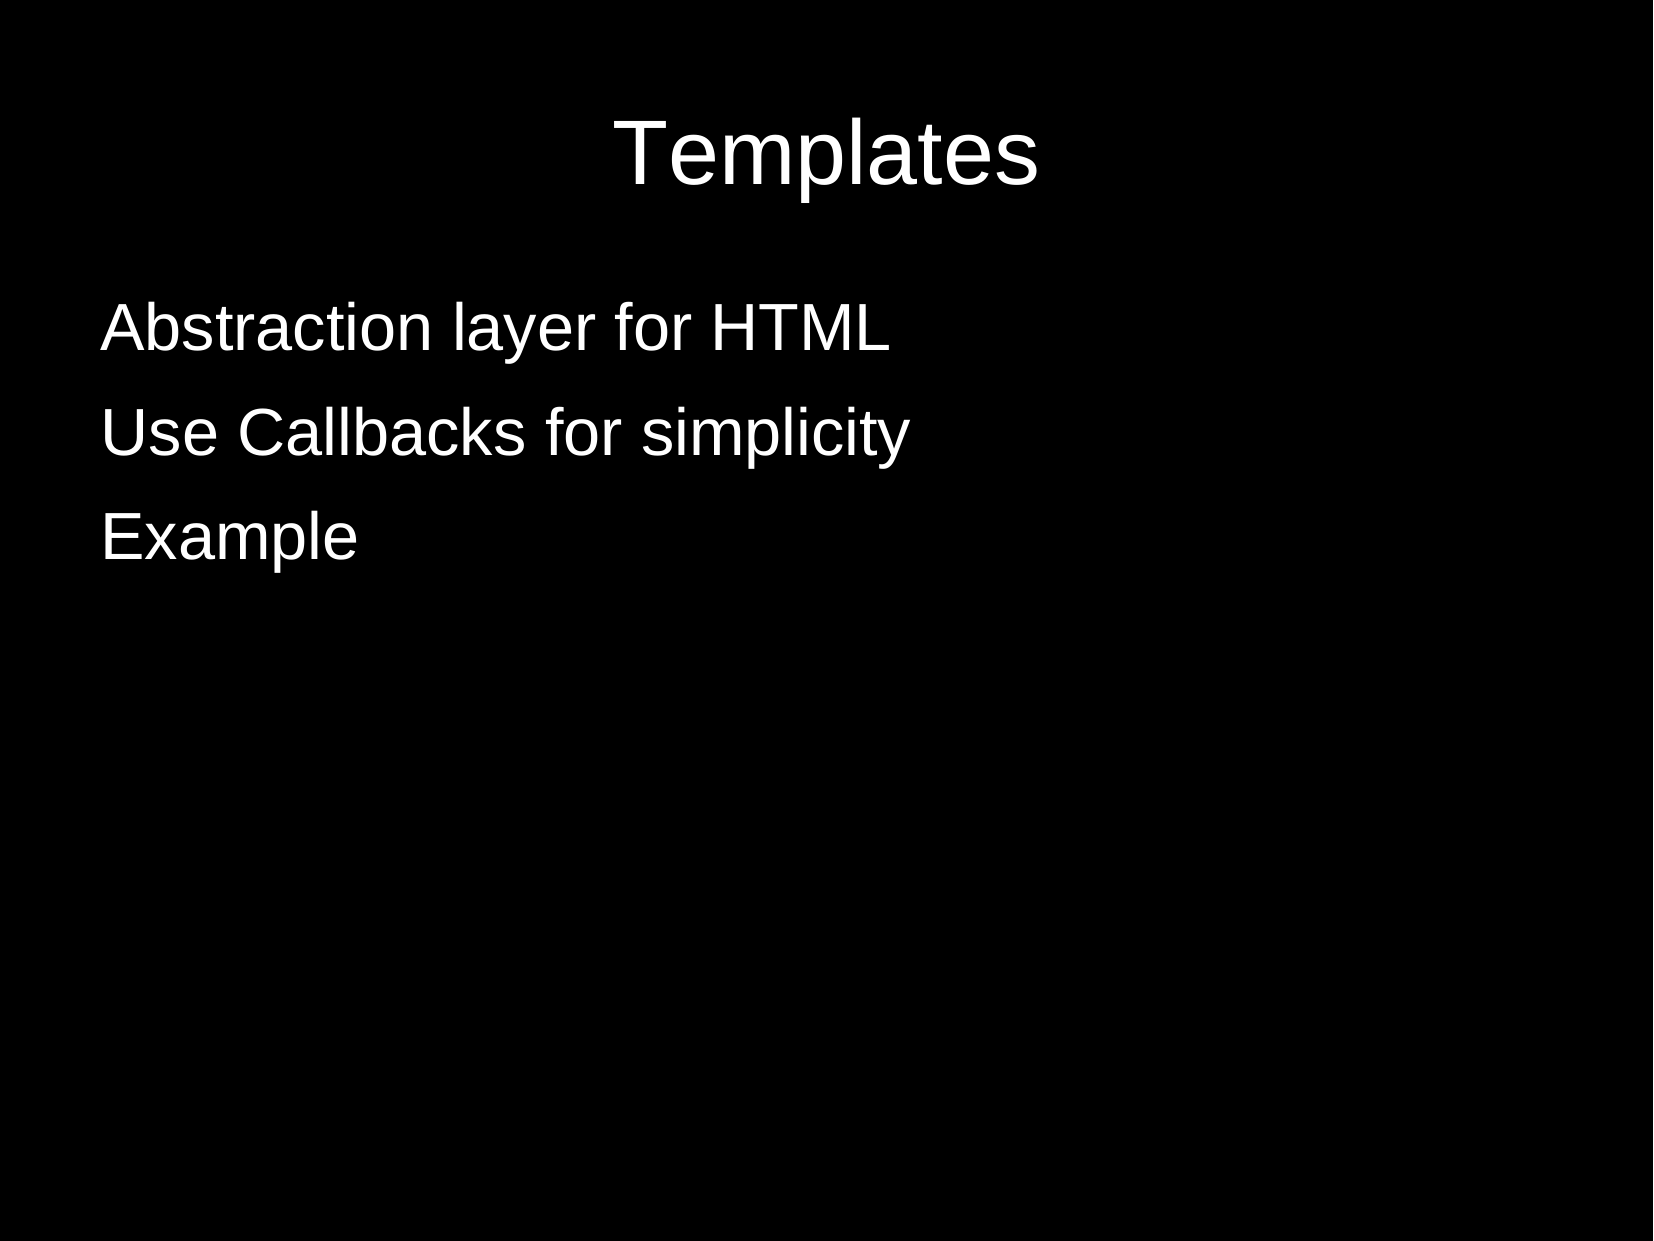

# Templates
Abstraction layer for HTML
Use Callbacks for simplicity
Example